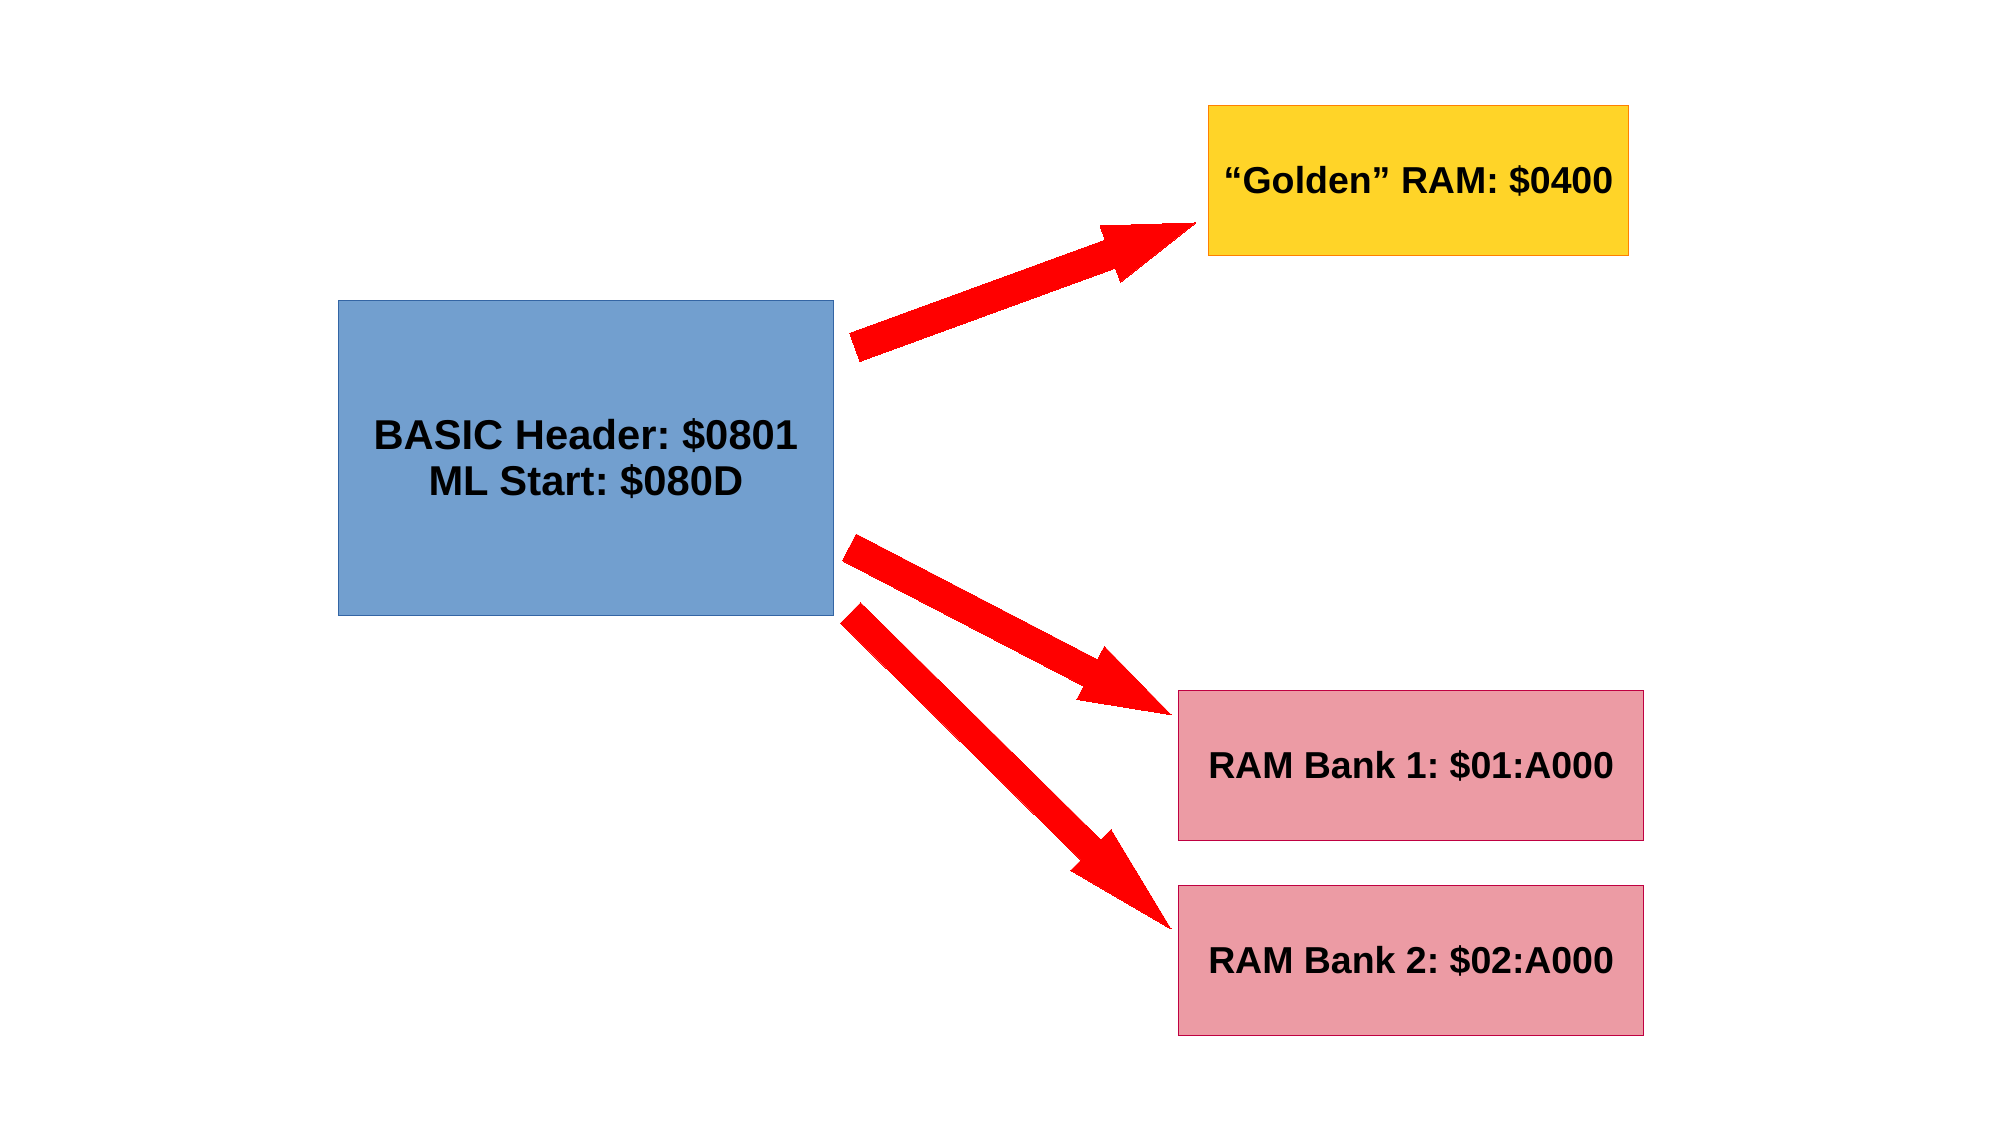

“Golden” RAM: $0400
BASIC Header: $0801
ML Start: $080D
RAM Bank 1: $01:A000
RAM Bank 2: $02:A000